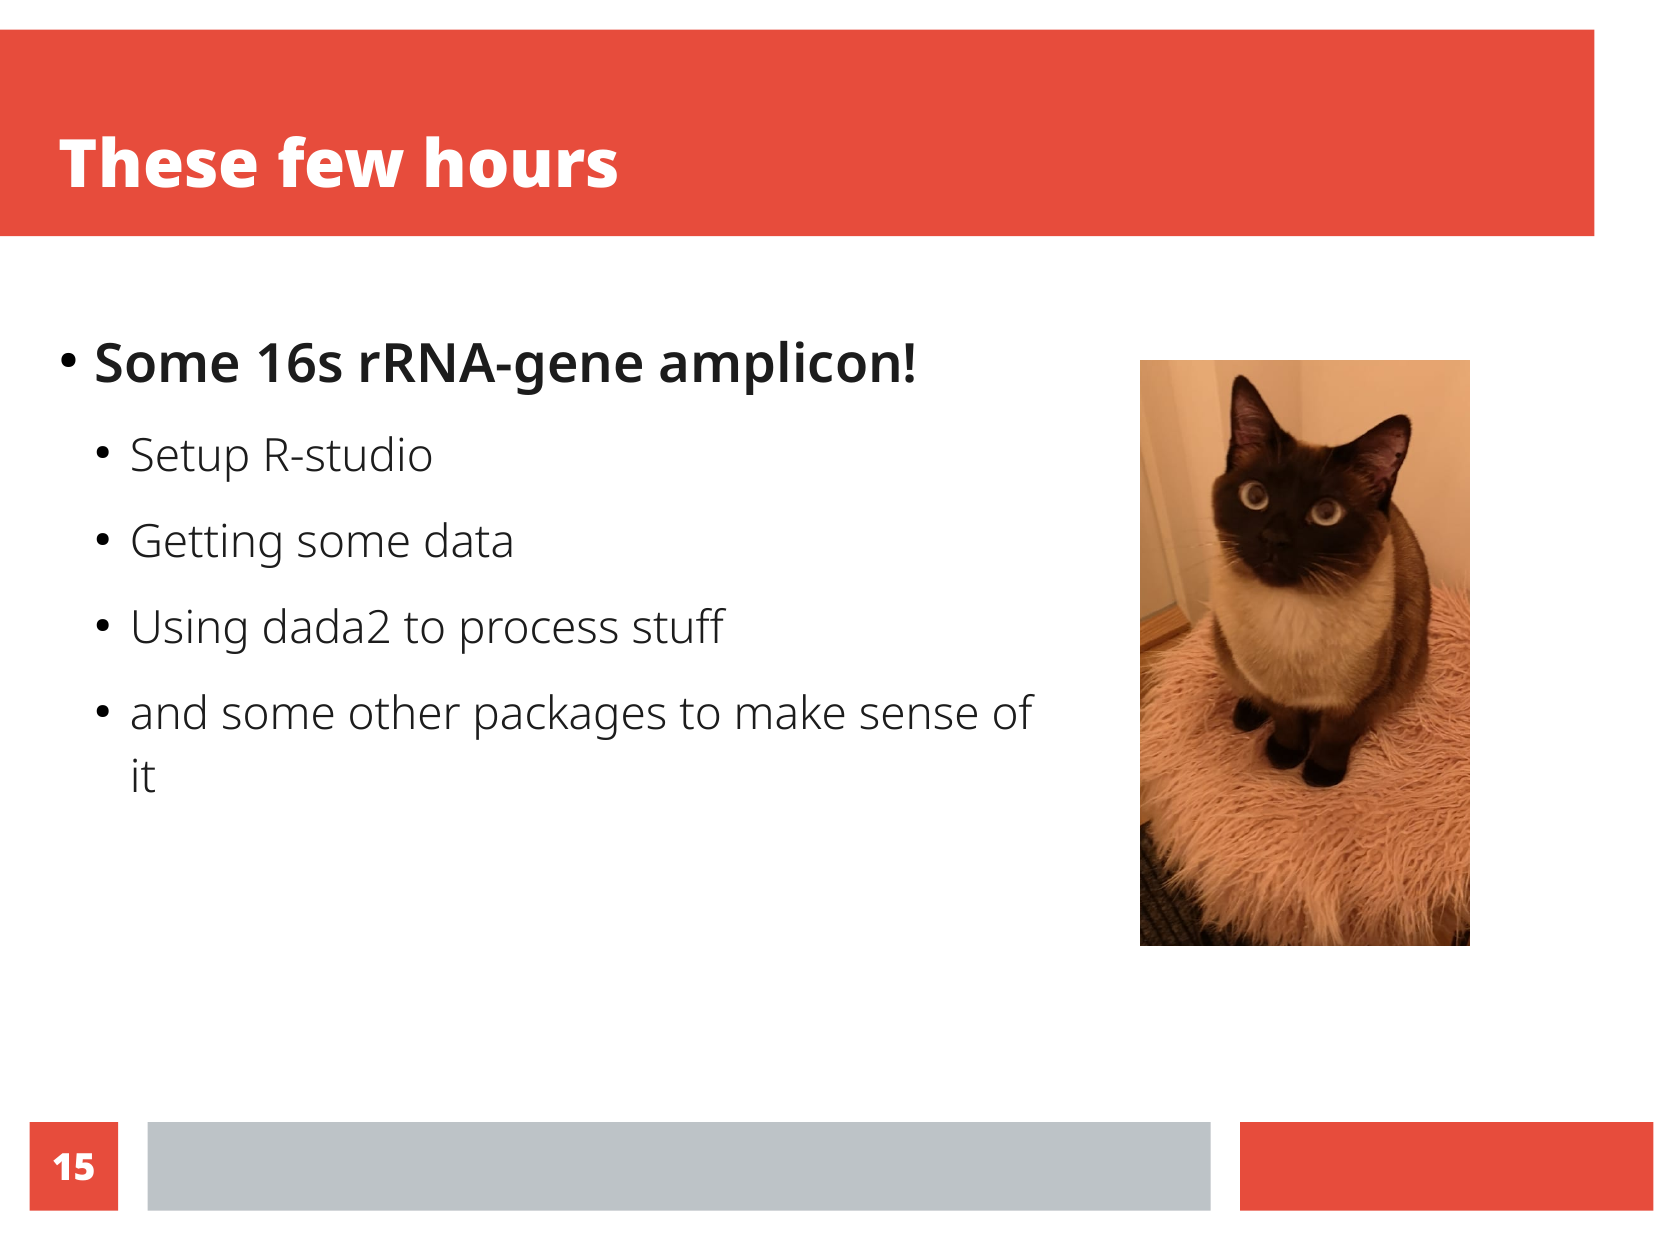

# These few hours
Some 16s rRNA-gene amplicon!
Setup R-studio
Getting some data
Using dada2 to process stuff
and some other packages to make sense of it
15